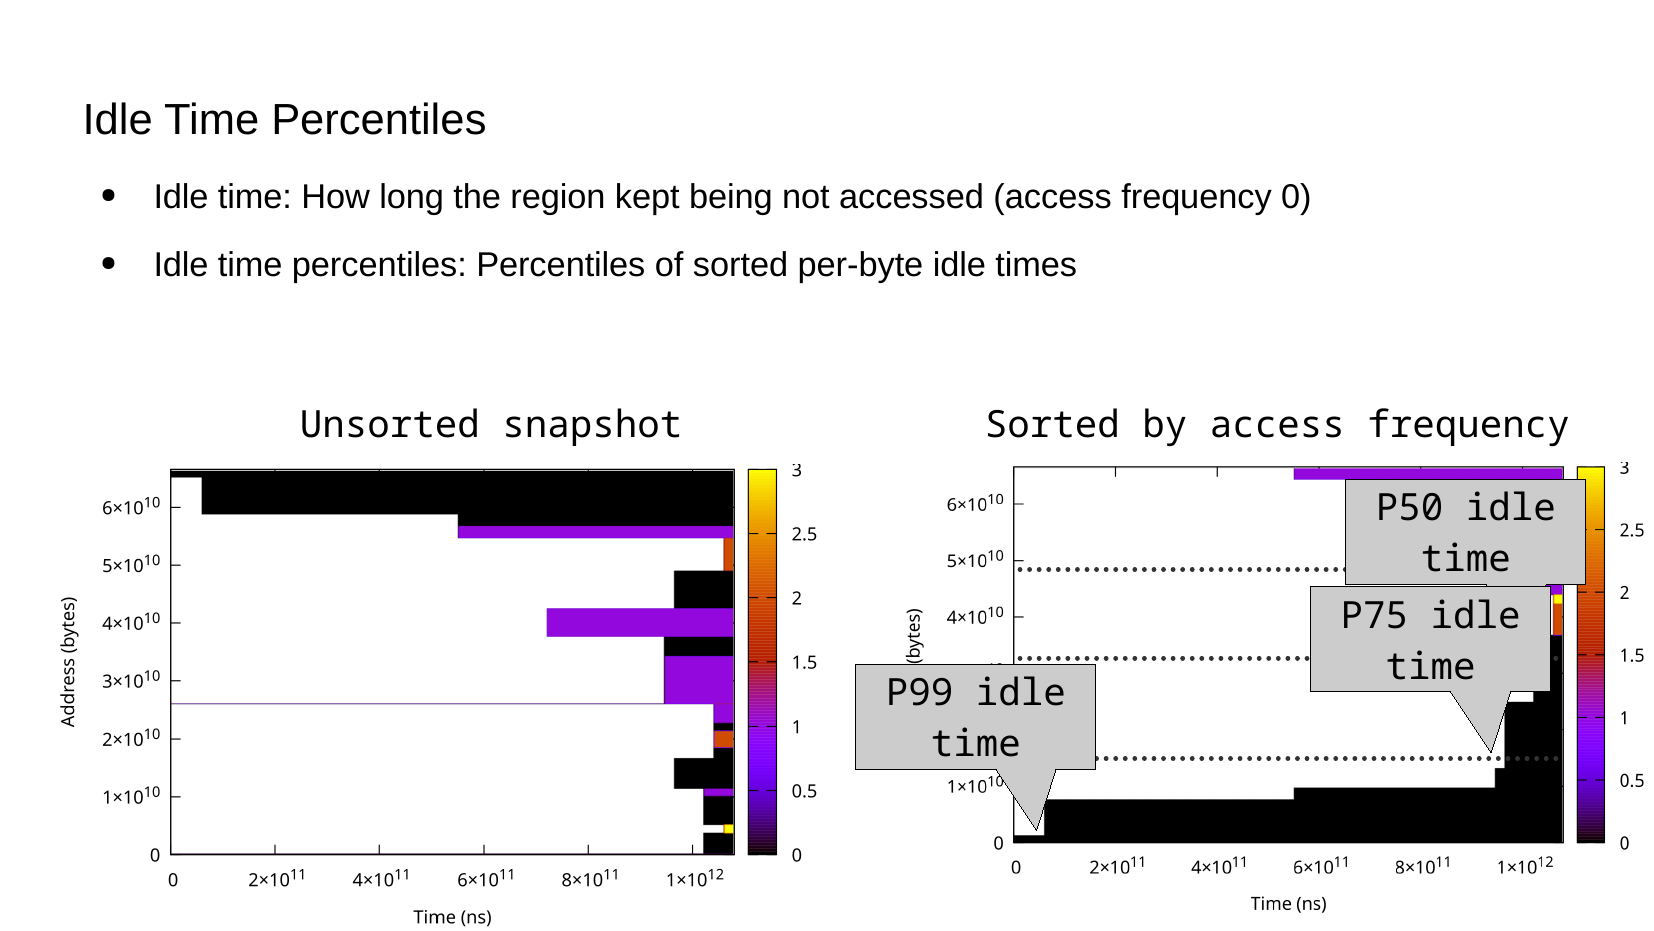

# Idle Time Percentiles
Idle time: How long the region kept being not accessed (access frequency 0)
Idle time percentiles: Percentiles of sorted per-byte idle times
Unsorted snapshot
Sorted by access frequency
P50 idle time
P75 idle time
P99 idle time